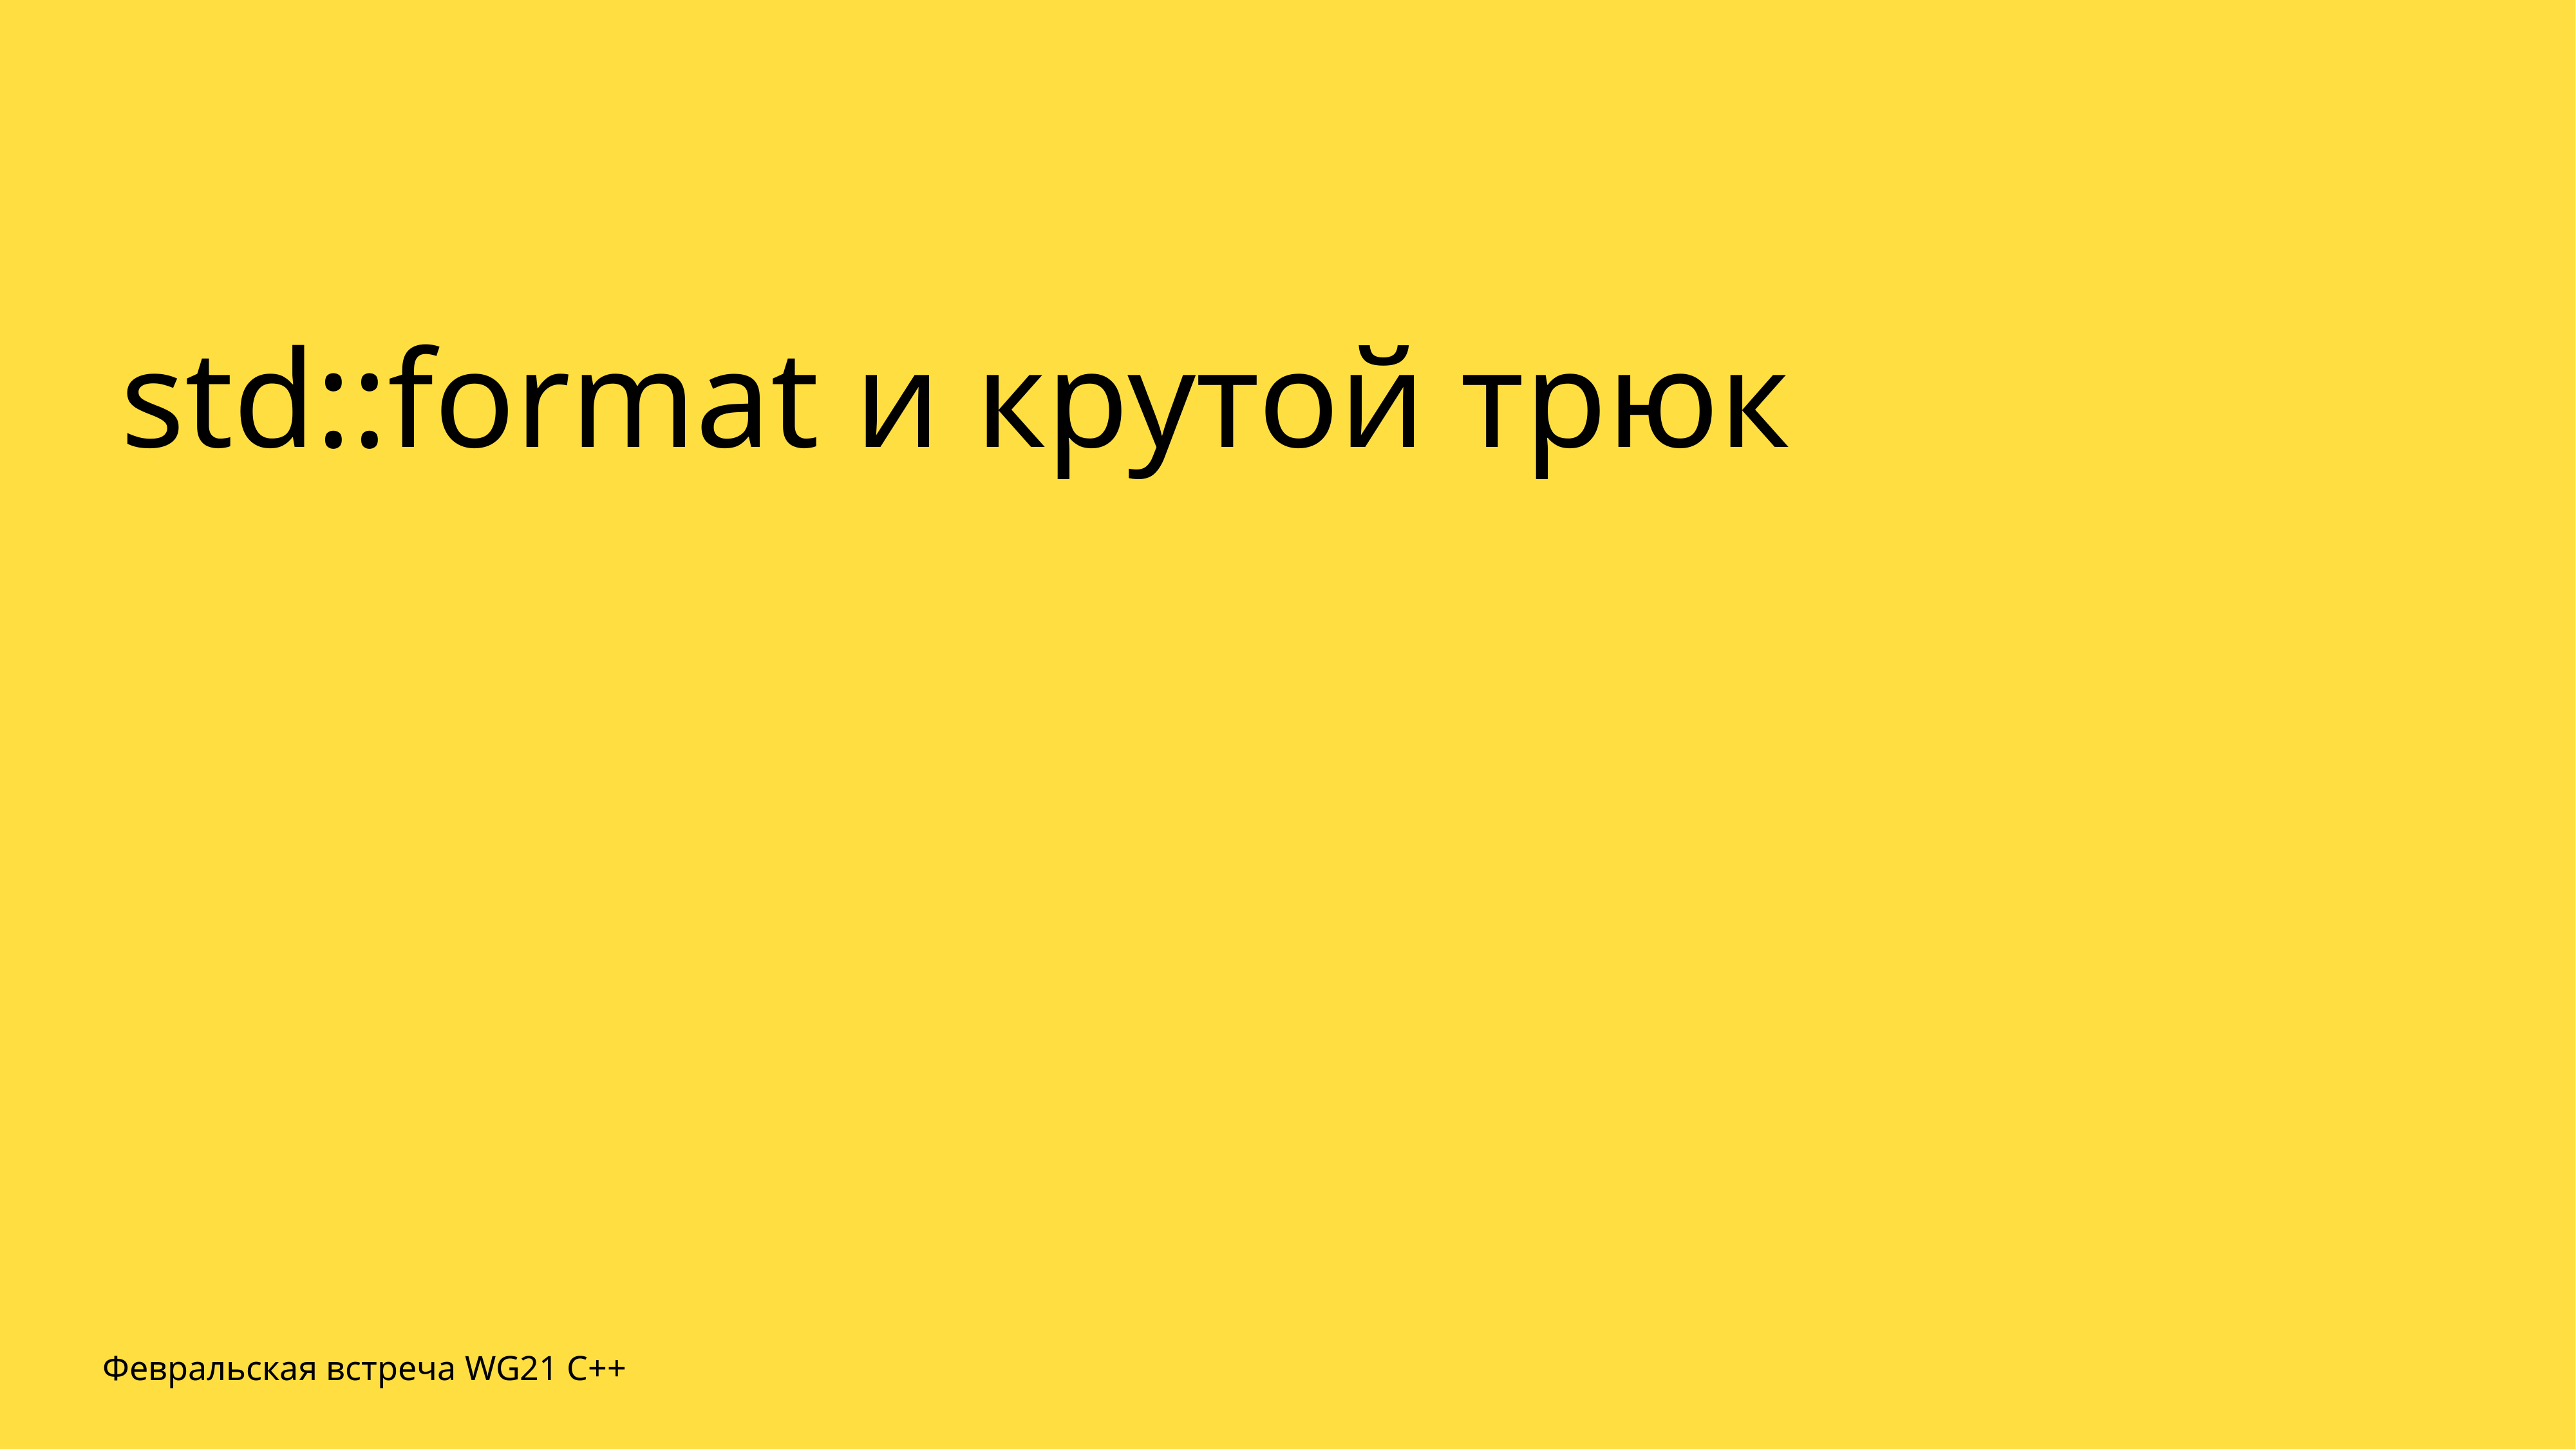

# std::format и крутой трюк
Февральская встреча WG21 C++